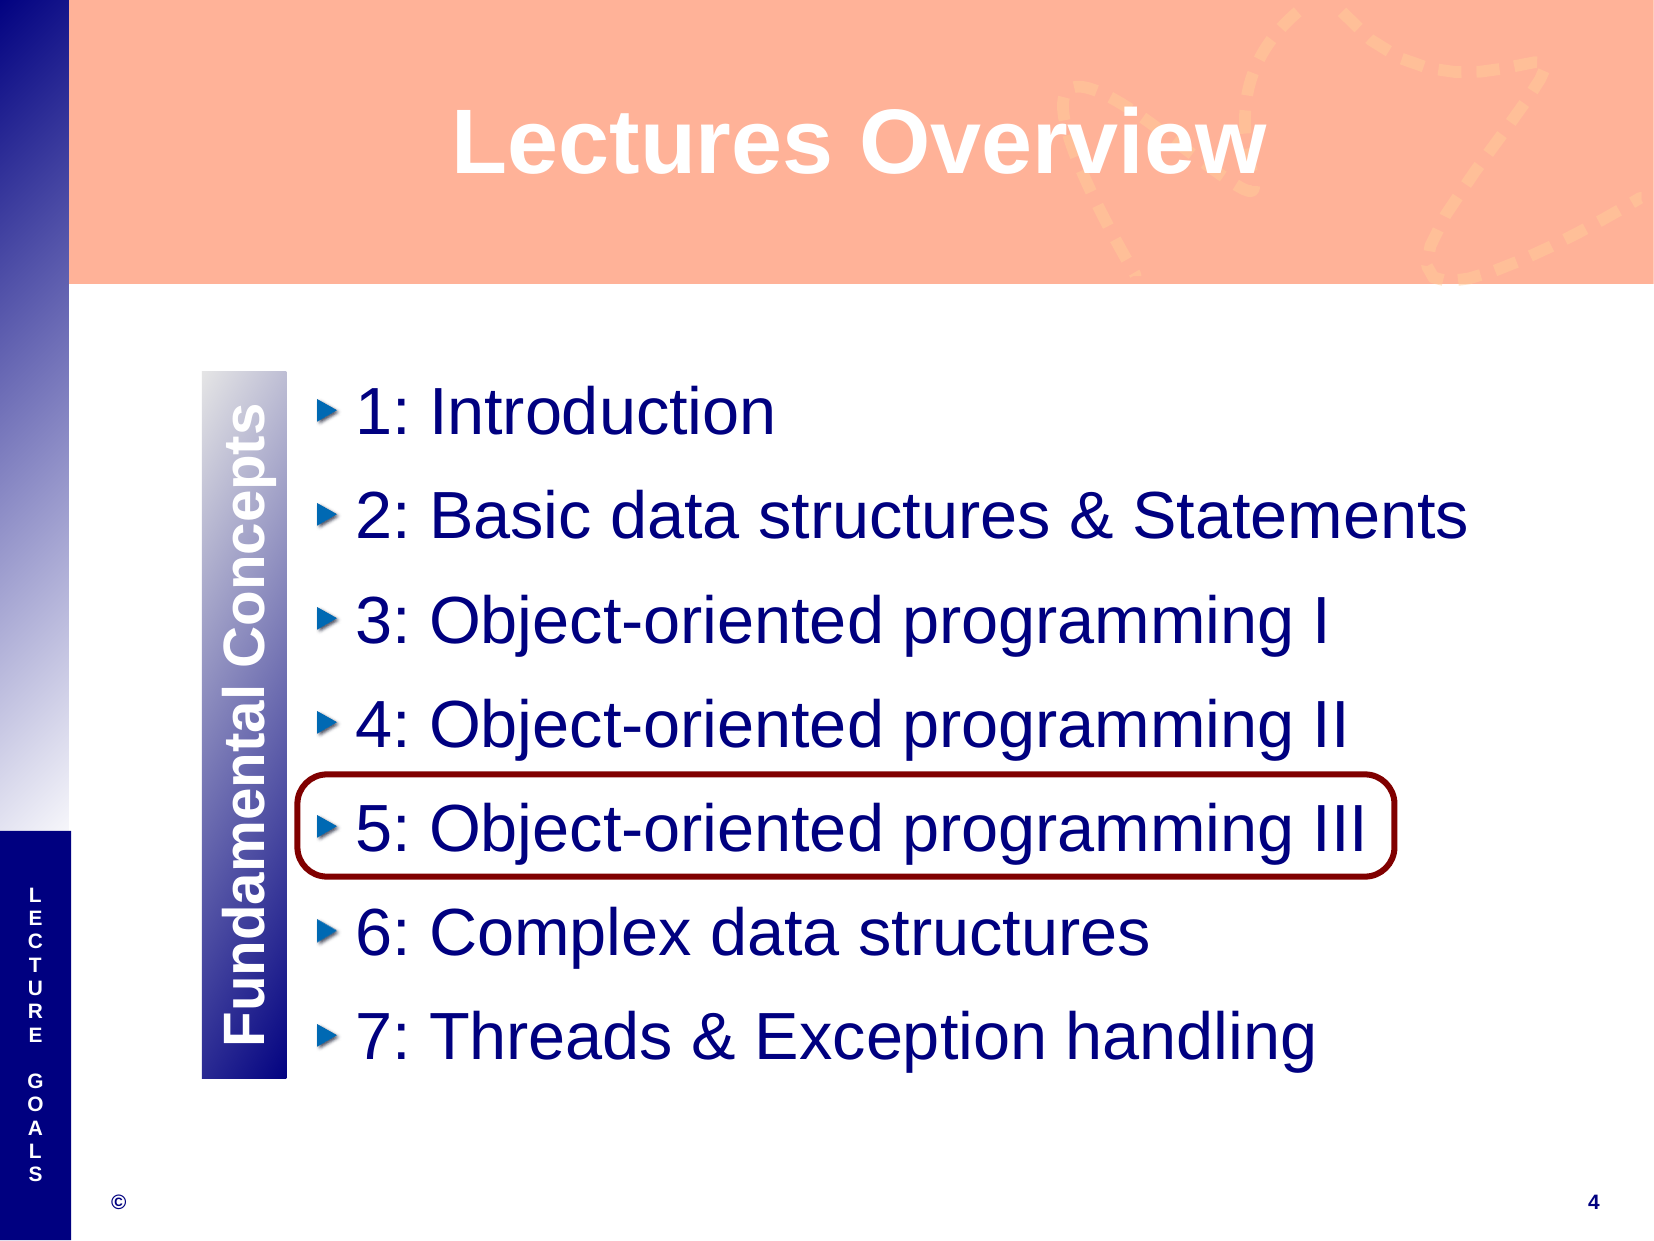

# Lectures Overview
1: Introduction
2: Basic data structures & Statements
3: Object-oriented programming I
4: Object-oriented programming II
5: Object-oriented programming III
6: Complex data structures
7: Threads & Exception handling
Fundamental Concepts
L
E
C
T
U
R
E
G
O
A
L
S